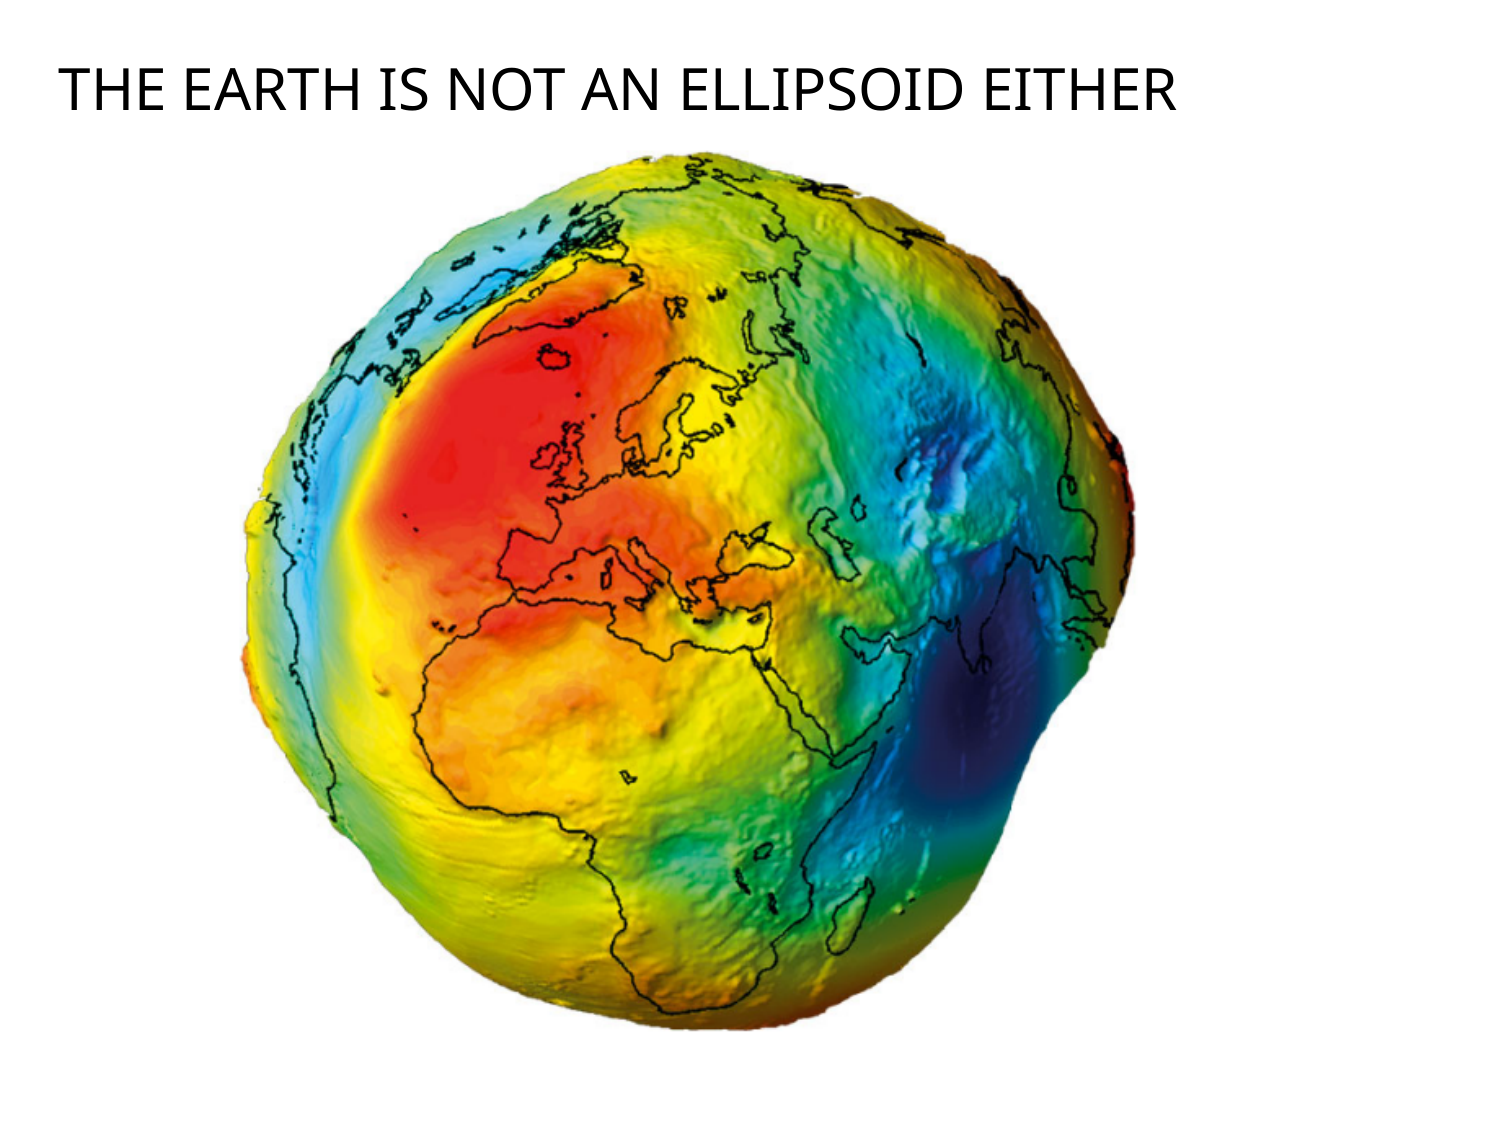

# THE EARTH IS NOT AN ELLIPSOID EITHER